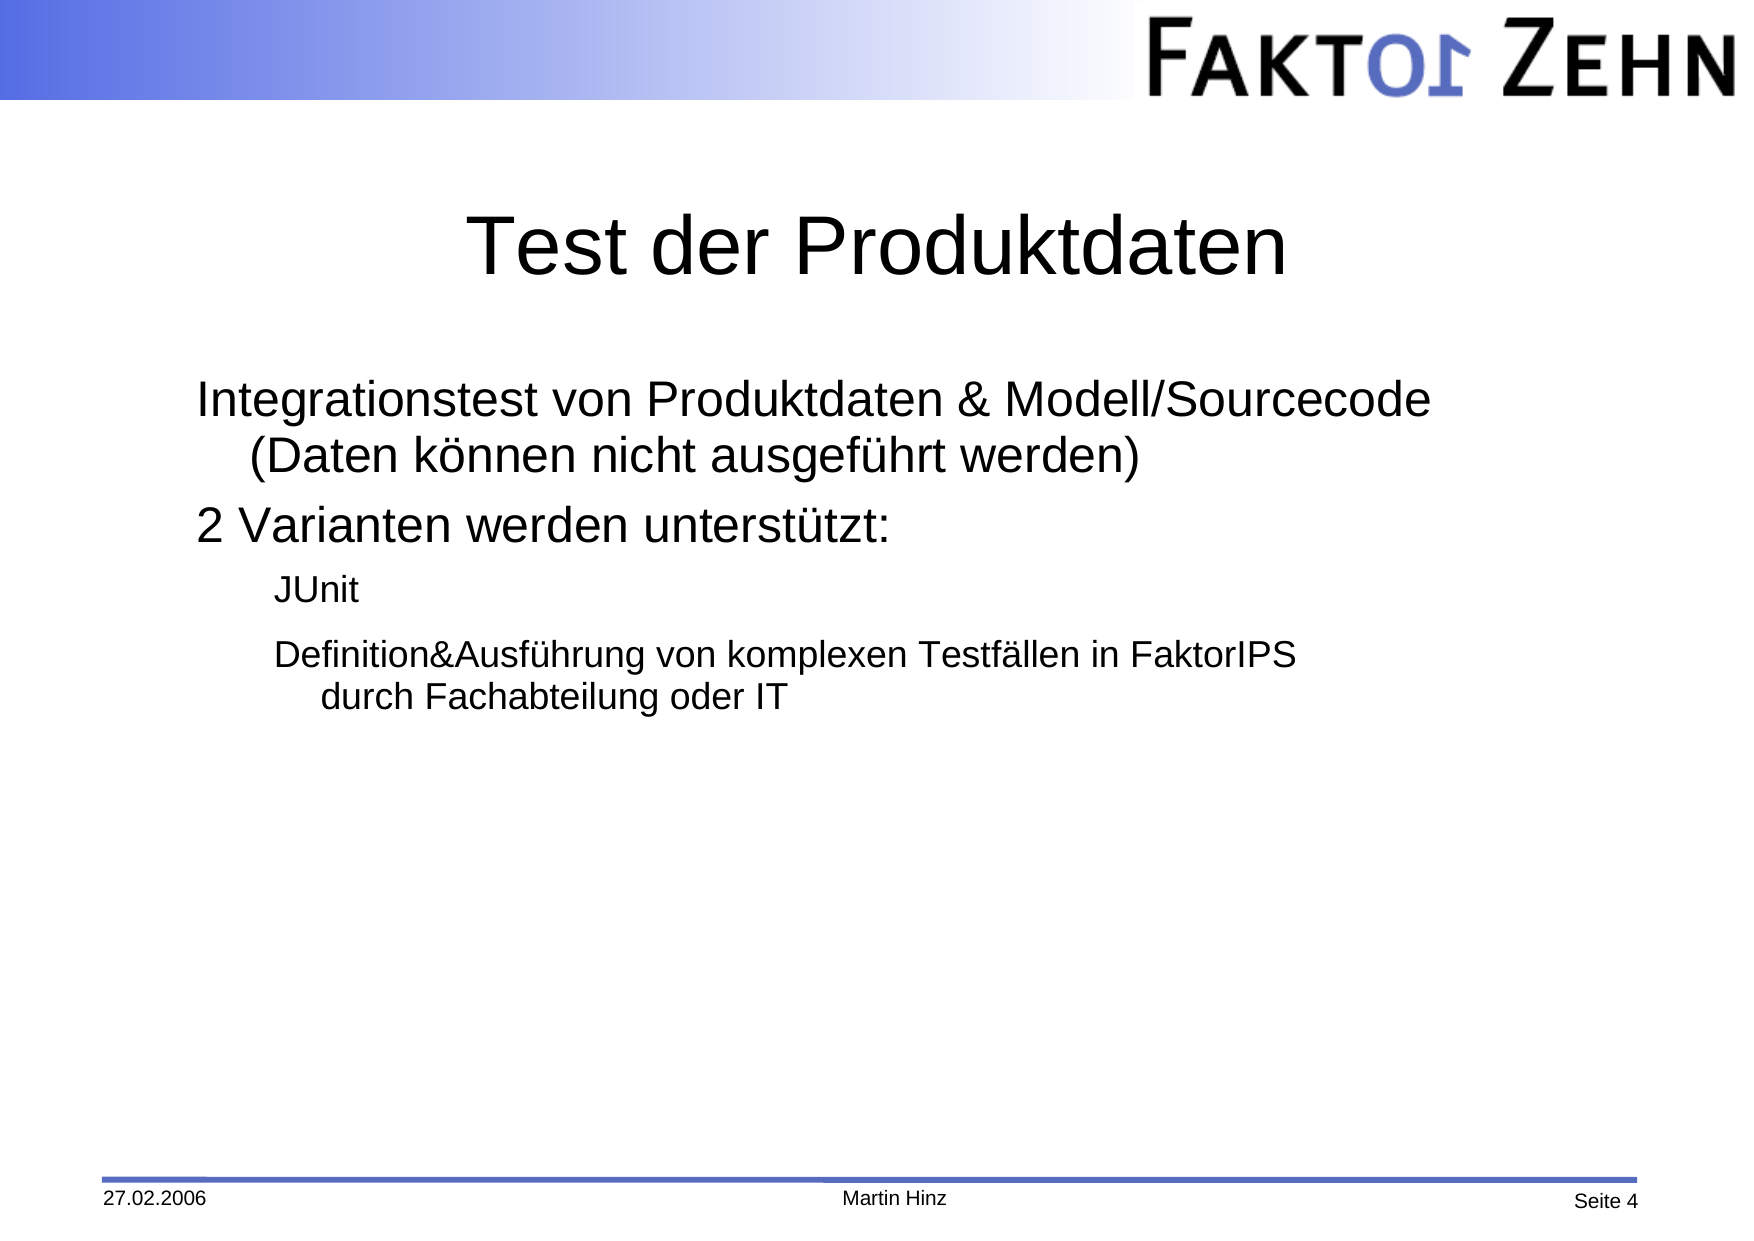

# Test der Produktdaten
Integrationstest von Produktdaten & Modell/Sourcecode
(Daten können nicht ausgeführt werden)
2 Varianten werden unterstützt:
JUnit
Definition&Ausführung von komplexen Testfällen in FaktorIPS
durch Fachabteilung oder IT